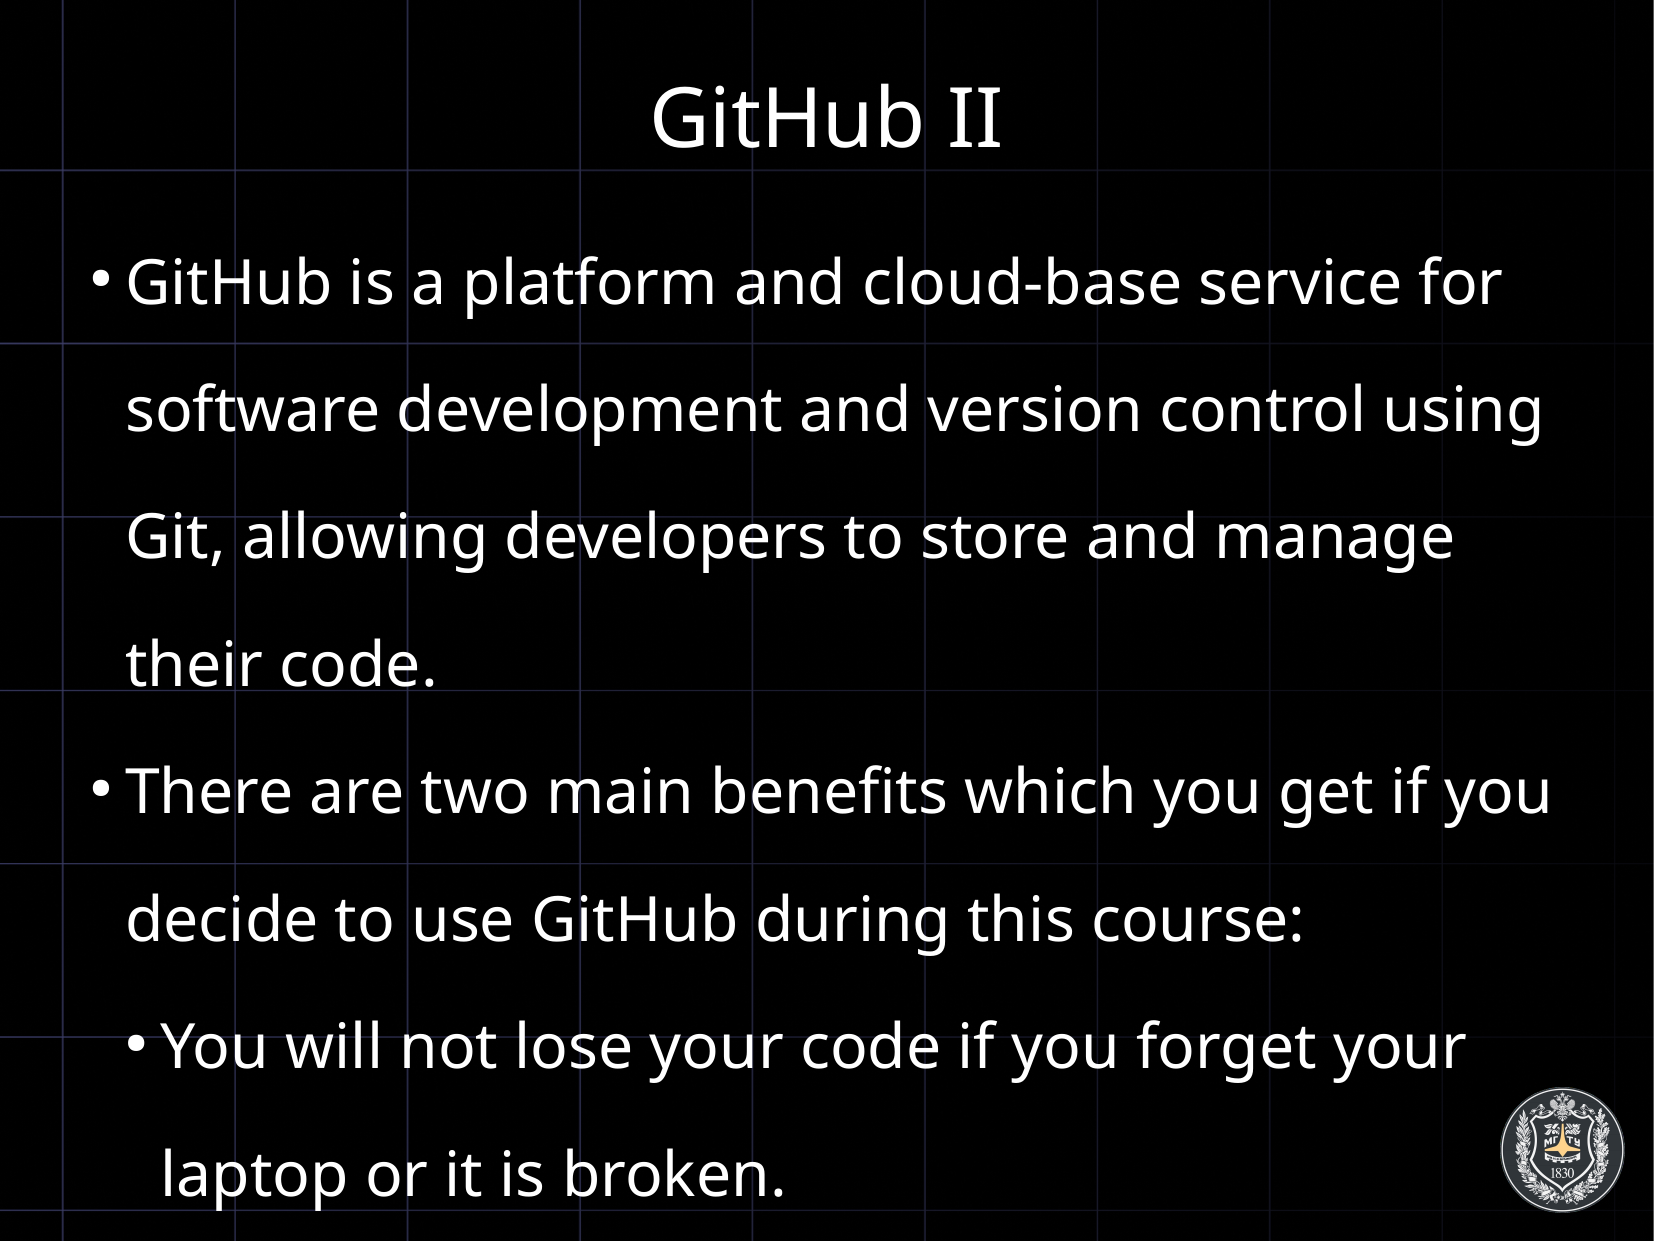

# GitHub II
GitHub is a platform and cloud-base service for software development and version control using Git, allowing developers to store and manage their code.
There are two main benefits which you get if you decide to use GitHub during this course:
You will not lose your code if you forget your laptop or it is broken.
GitHub is like an Instagram, but for programmers (helpful for getting a job).